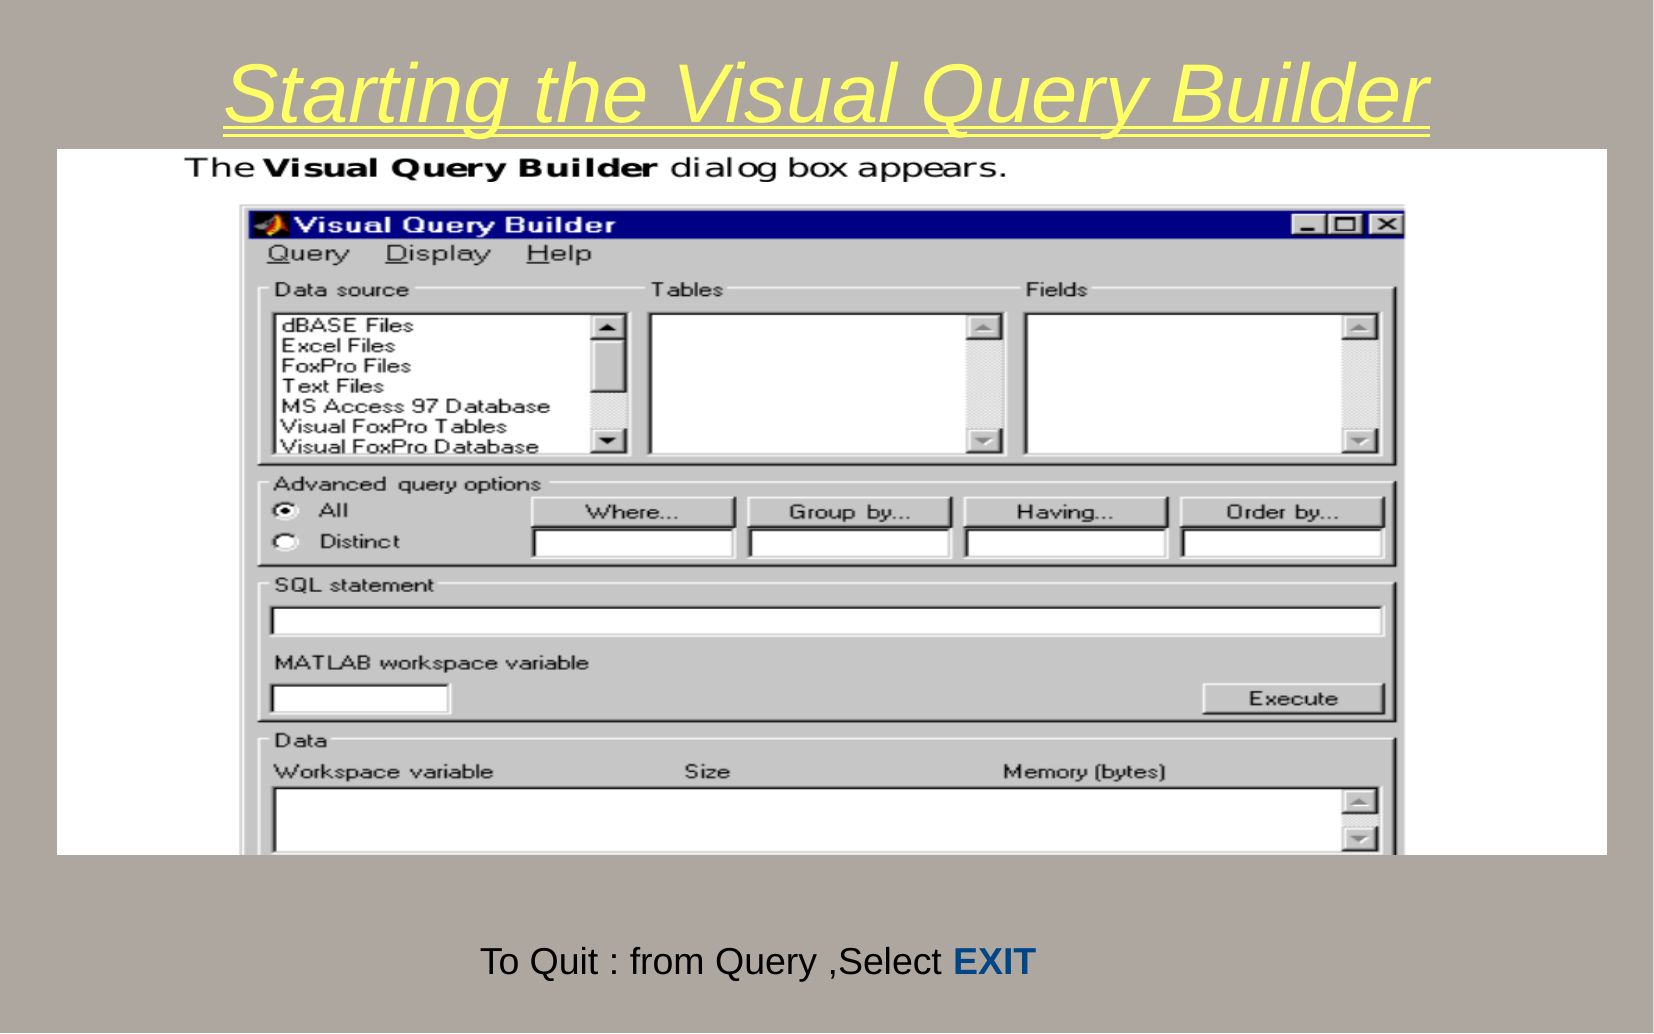

# Starting the Visual Query Builder
To start the Visual Query Builder, type : querybuilder
To Quit : from Query ,Select EXIT